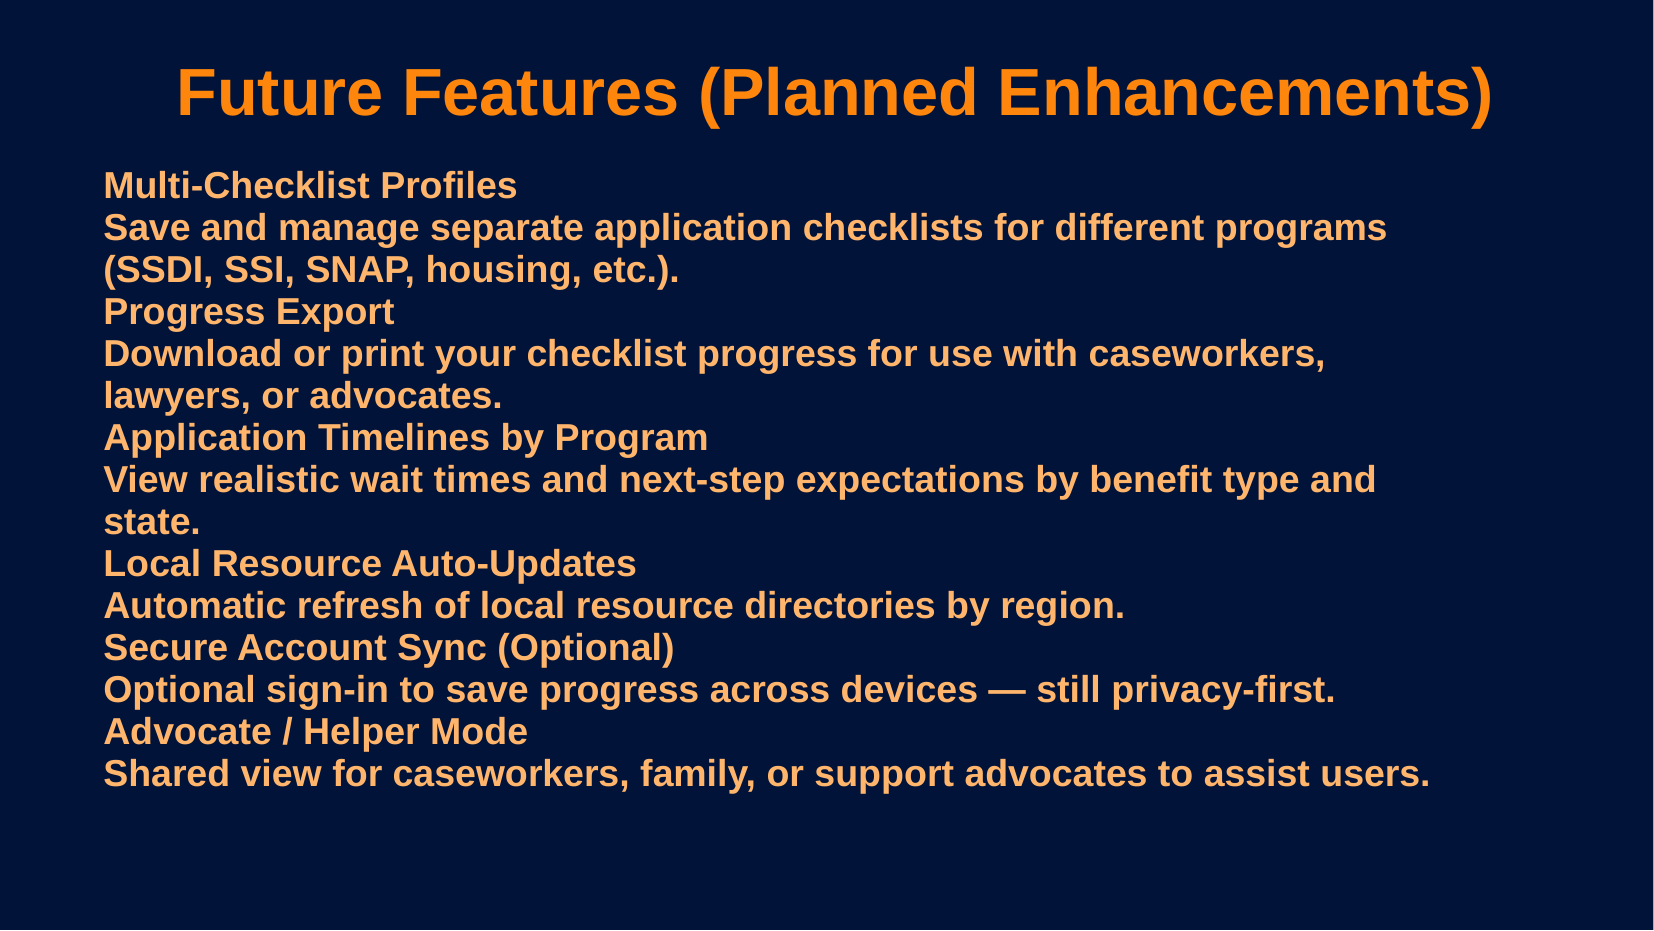

# Future Features (Planned Enhancements)
Multi-Checklist Profiles
Save and manage separate application checklists for different programs (SSDI, SSI, SNAP, housing, etc.).
Progress Export
Download or print your checklist progress for use with caseworkers, lawyers, or advocates.
Application Timelines by Program
View realistic wait times and next-step expectations by benefit type and state.
Local Resource Auto-Updates
Automatic refresh of local resource directories by region.
Secure Account Sync (Optional)
Optional sign-in to save progress across devices — still privacy-first.
Advocate / Helper Mode
Shared view for caseworkers, family, or support advocates to assist users.